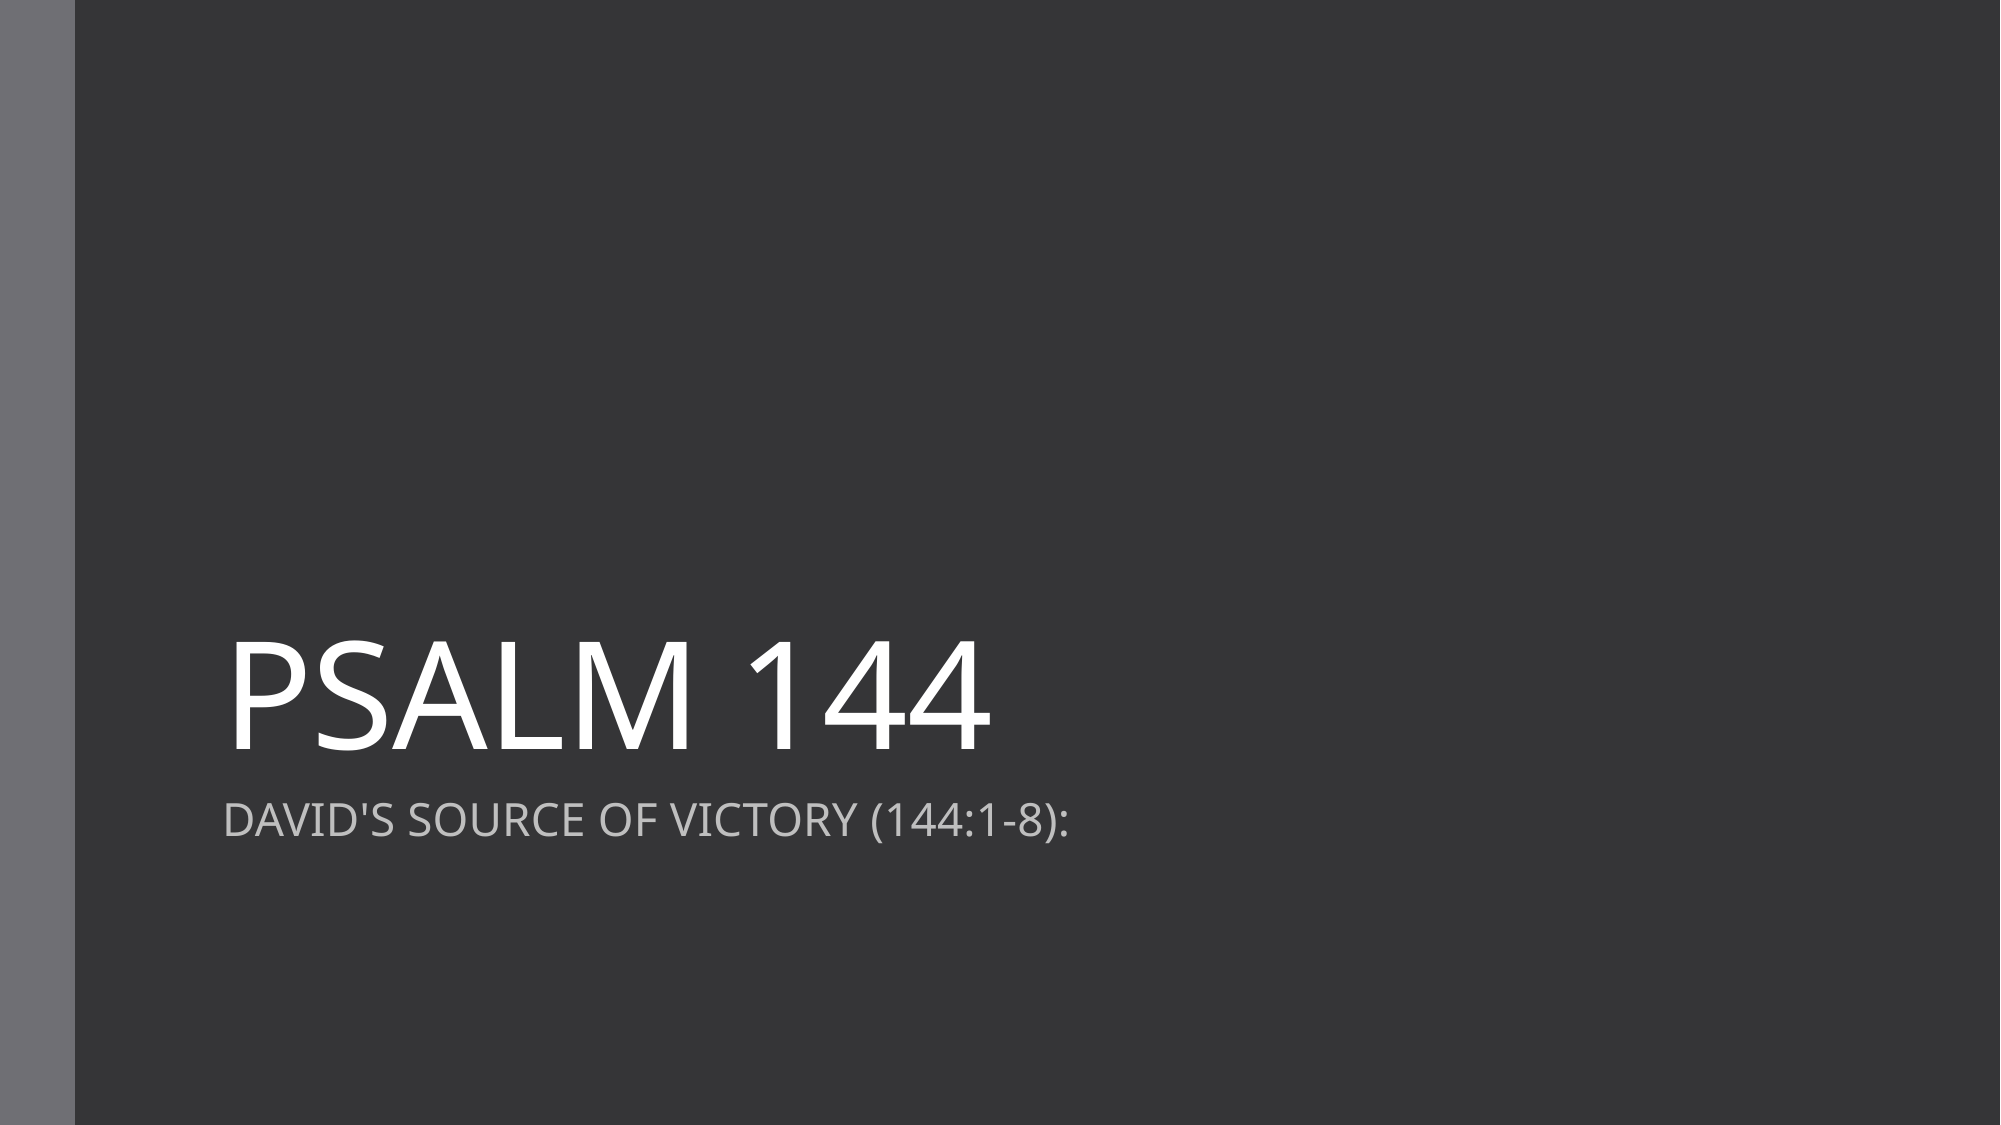

# PSALM 144
DAVID'S SOURCE OF VICTORY (144:1-8):